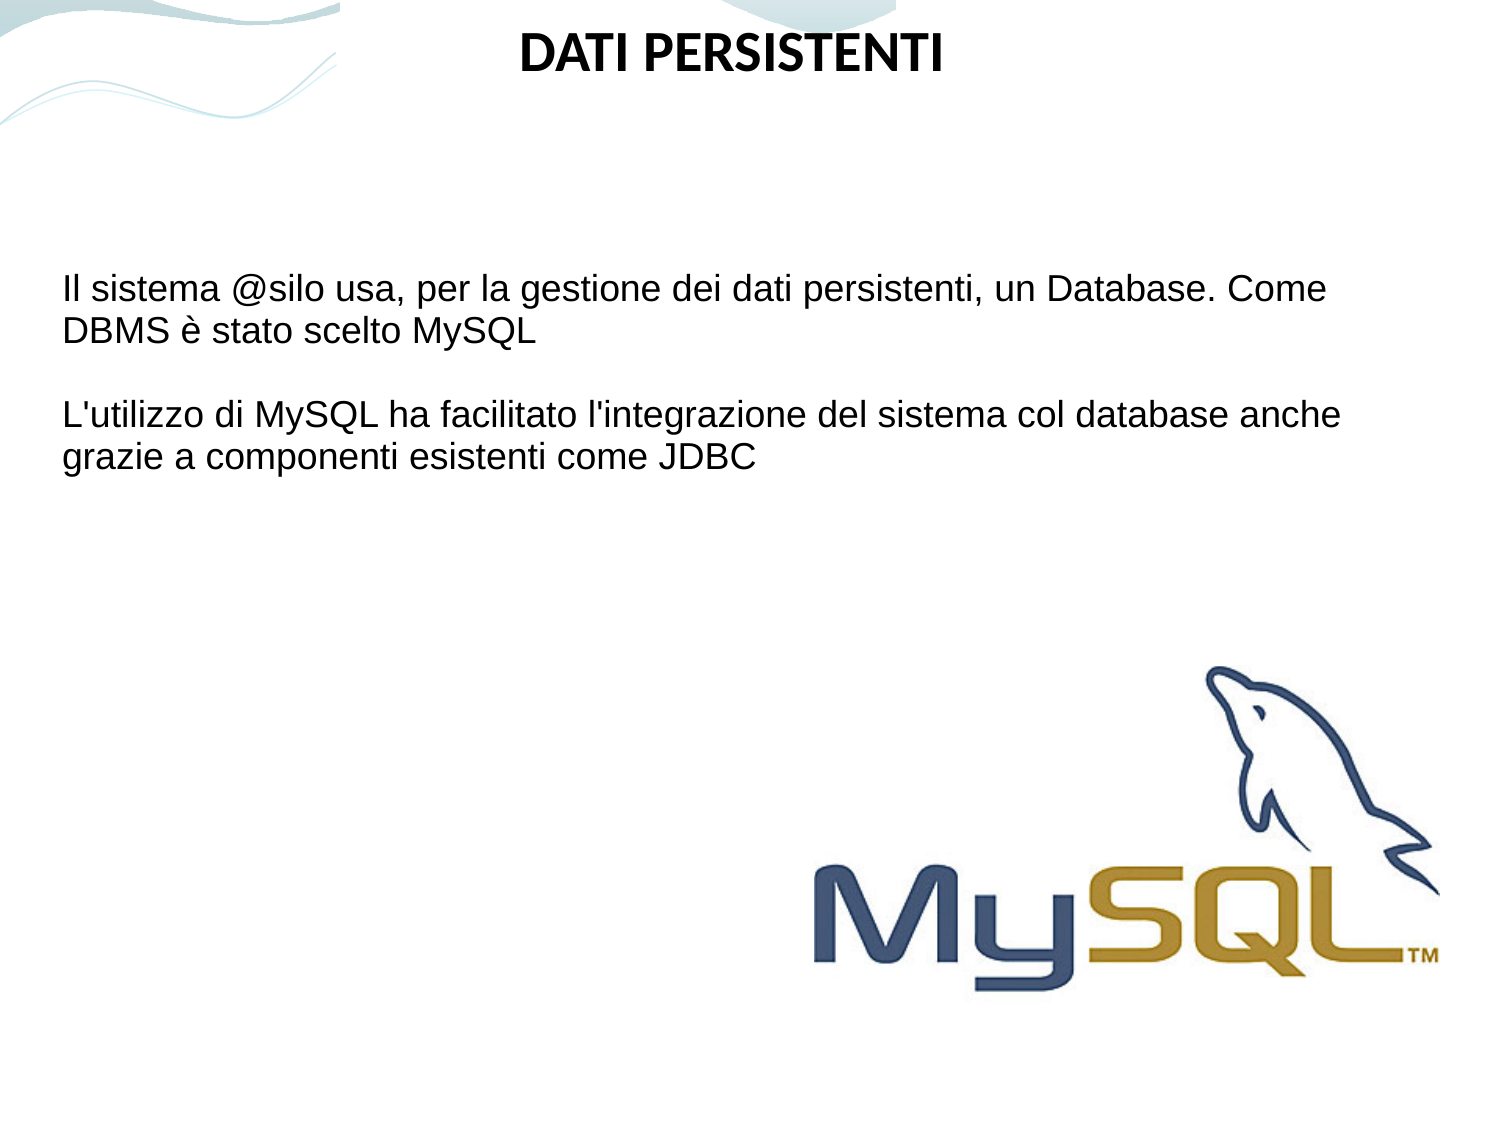

DATI PERSISTENTI
Il sistema @silo usa, per la gestione dei dati persistenti, un Database. Come DBMS è stato scelto MySQL
L'utilizzo di MySQL ha facilitato l'integrazione del sistema col database anche grazie a componenti esistenti come JDBC